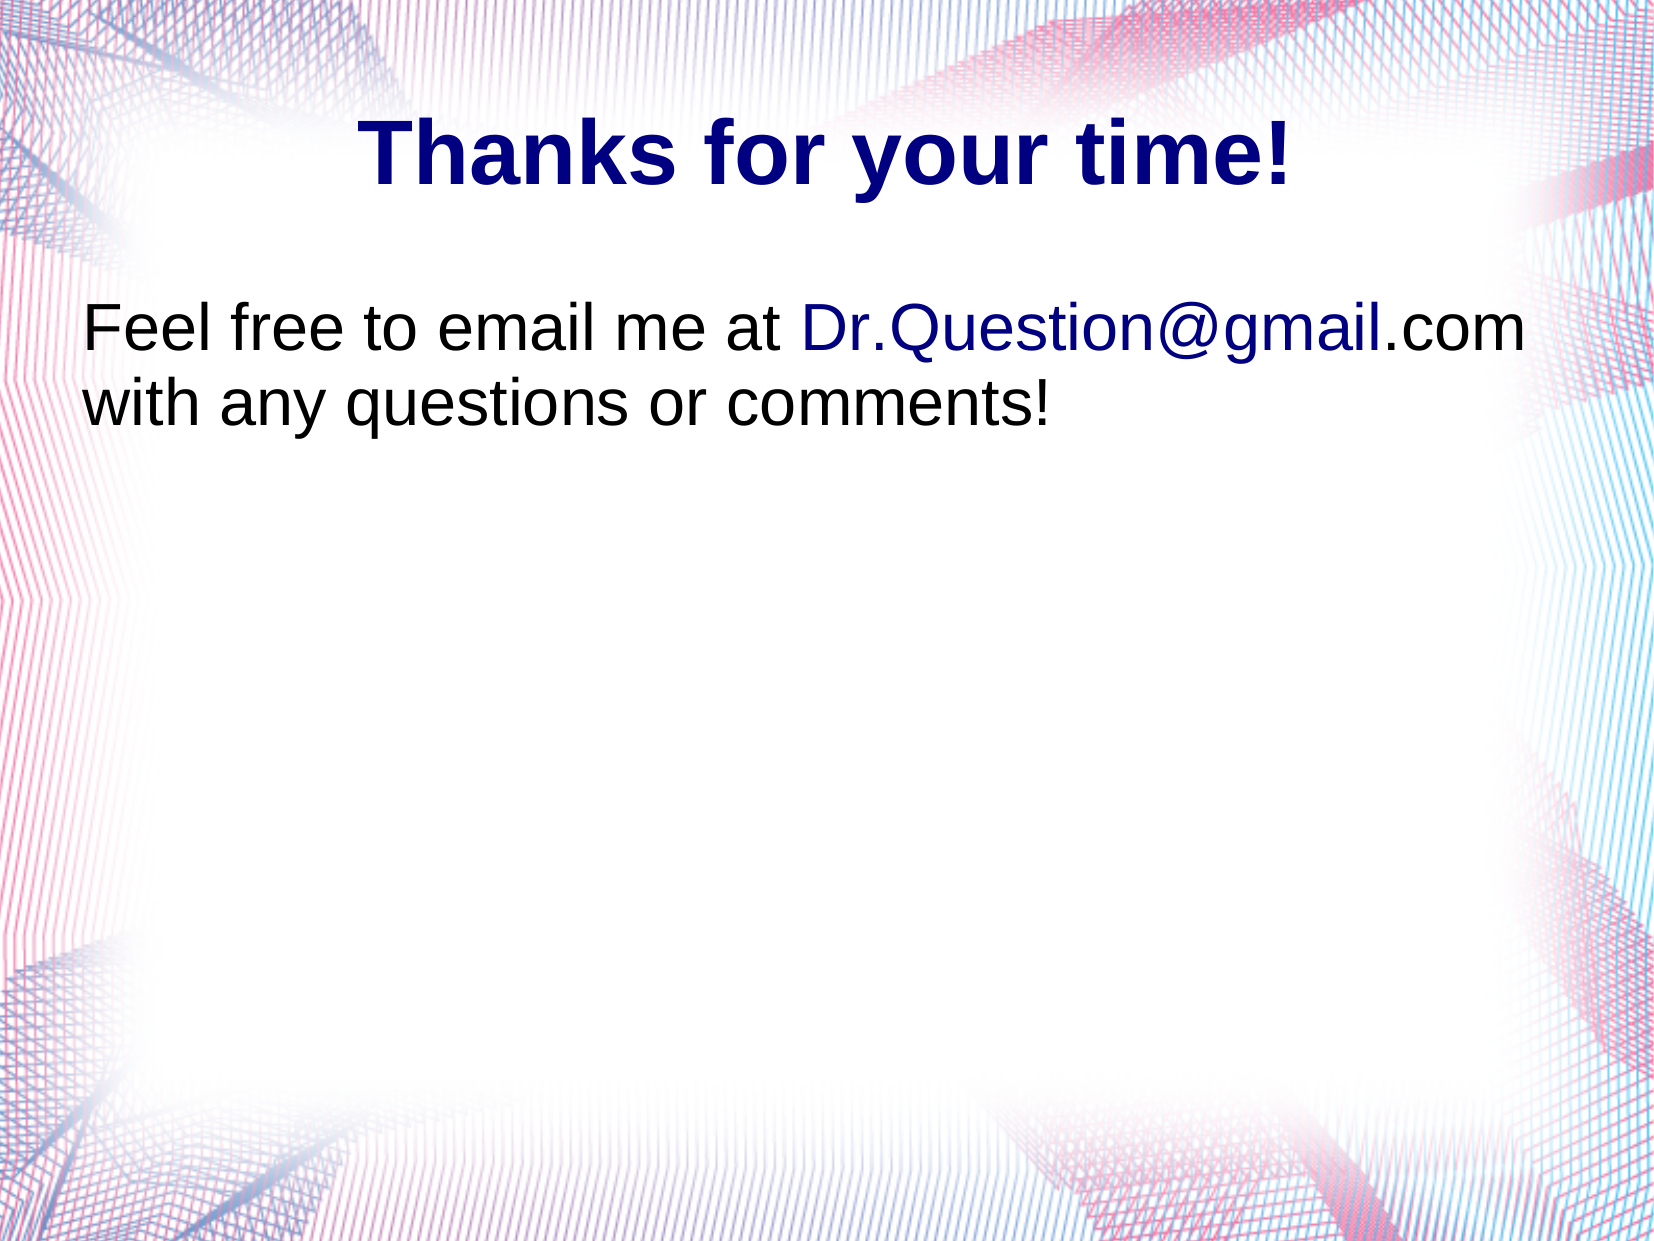

# Thanks for your time!
Feel free to email me at Dr.Question@gmail.com with any questions or comments!